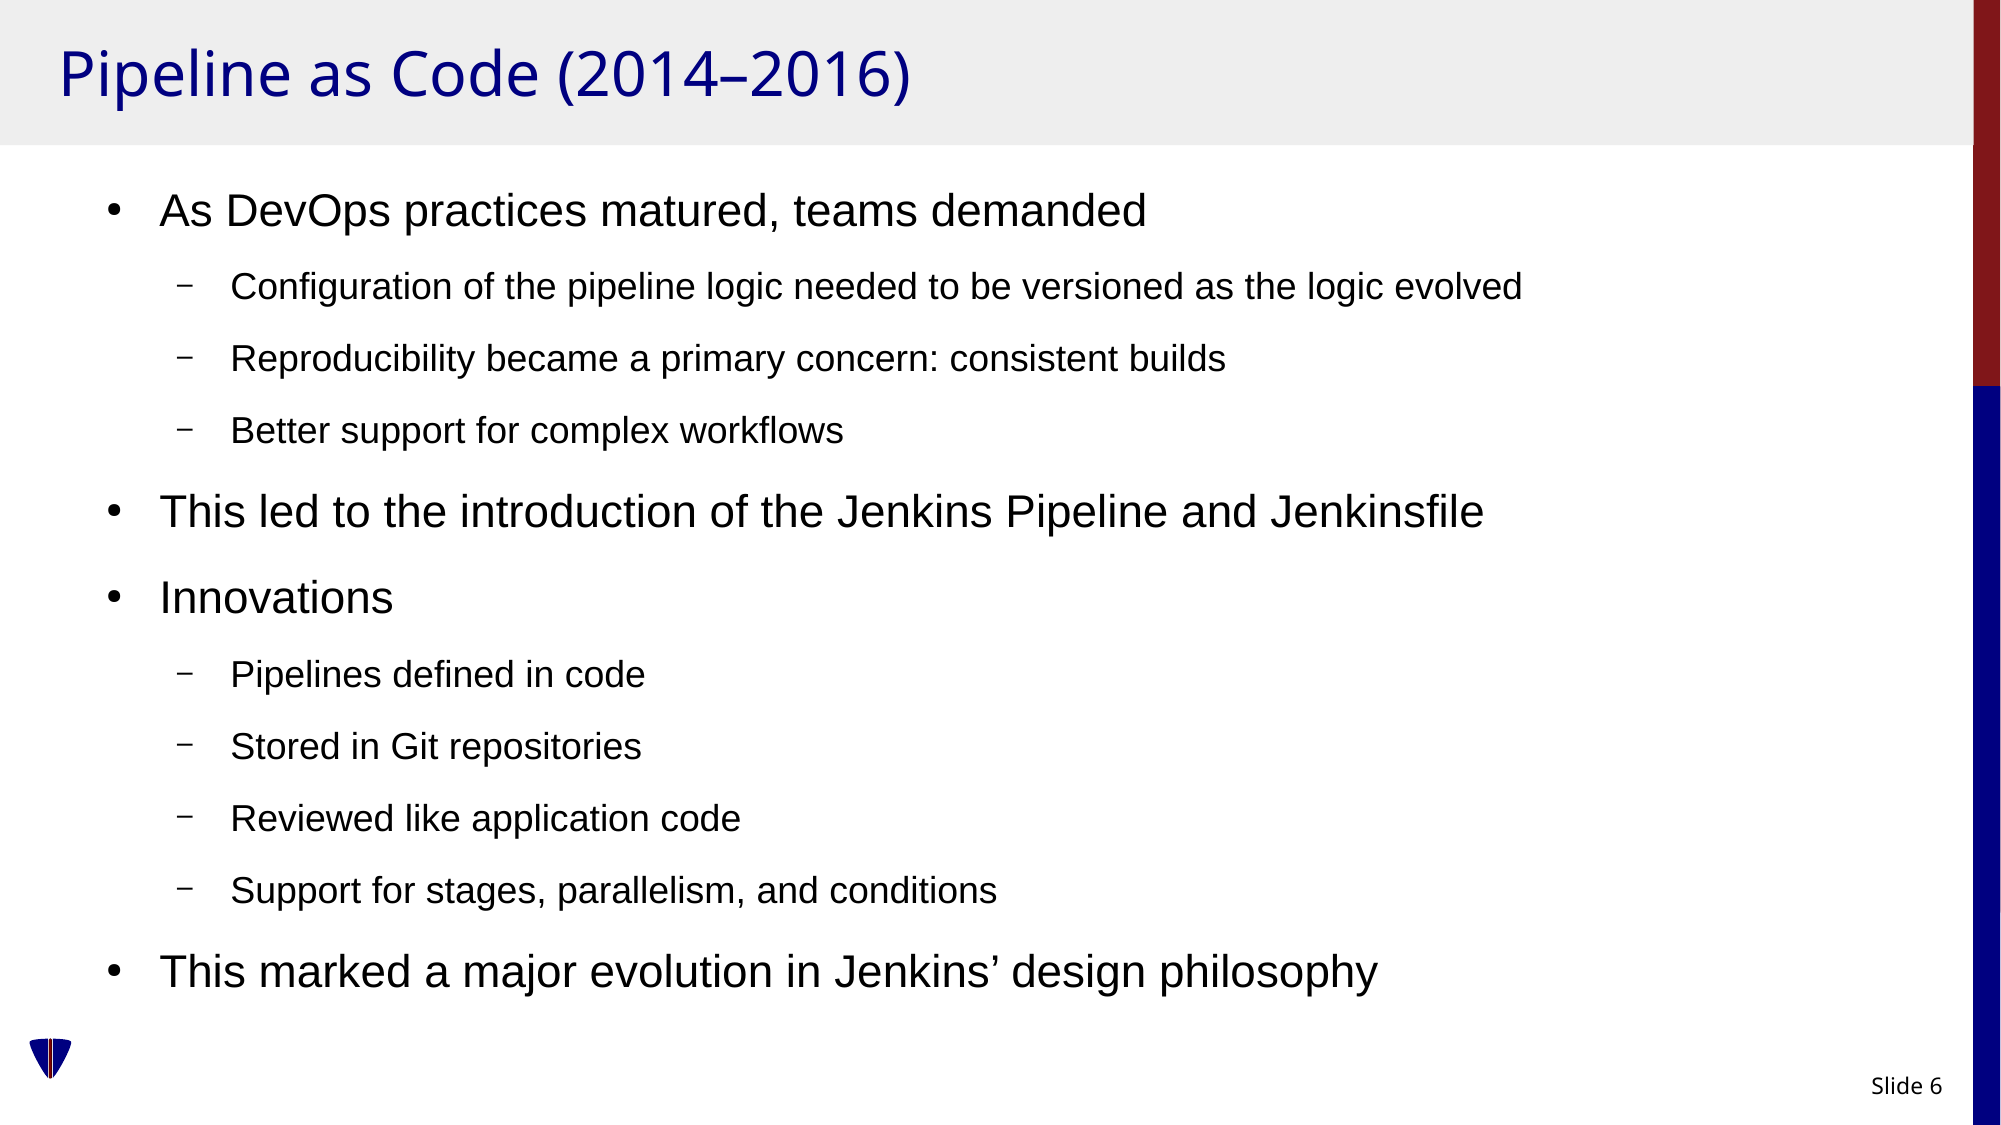

# Pipeline as Code (2014–2016)
As DevOps practices matured, teams demanded
Configuration of the pipeline logic needed to be versioned as the logic evolved
Reproducibility became a primary concern: consistent builds
Better support for complex workflows
This led to the introduction of the Jenkins Pipeline and Jenkinsfile
Innovations
Pipelines defined in code
Stored in Git repositories
Reviewed like application code
Support for stages, parallelism, and conditions
This marked a major evolution in Jenkins’ design philosophy